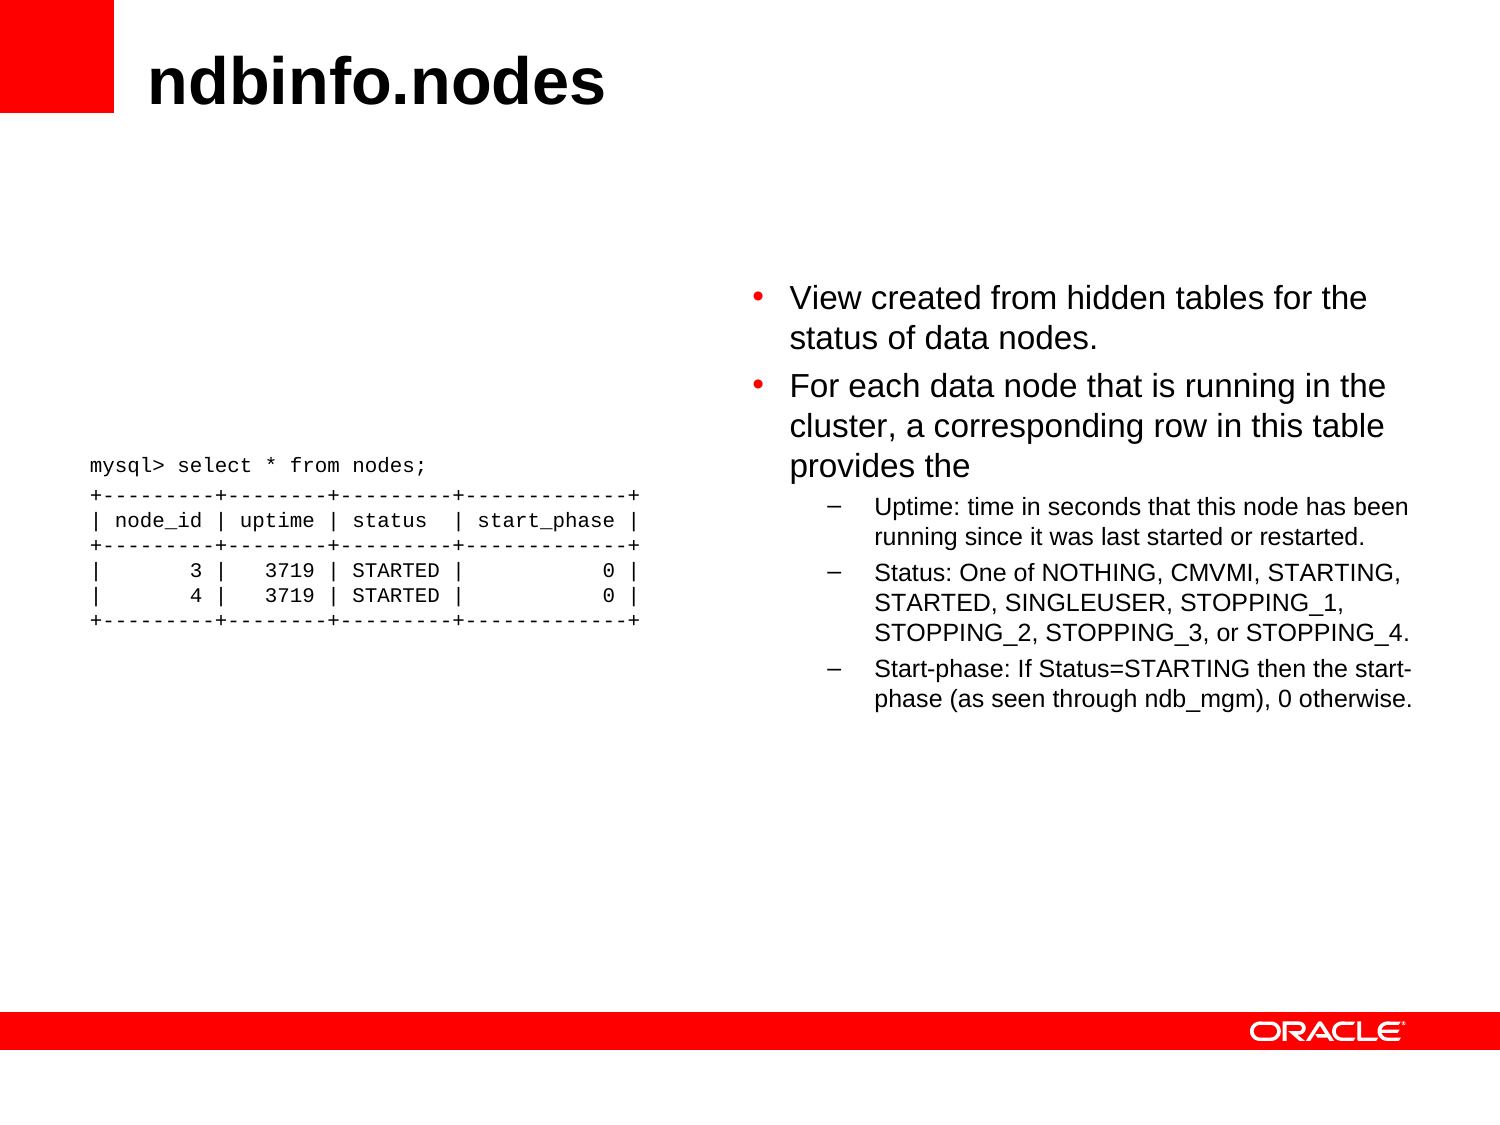

# ndbinfo.nodes
View created from hidden tables for the status of data nodes.
For each data node that is running in the cluster, a corresponding row in this table provides the
Uptime: time in seconds that this node has been running since it was last started or restarted.
Status: One of NOTHING, CMVMI, STARTING, STARTED, SINGLEUSER, STOPPING_1, STOPPING_2, STOPPING_3, or STOPPING_4.
Start-phase: If Status=STARTING then the start-phase (as seen through ndb_mgm), 0 otherwise.
mysql> select * from nodes;
+---------+--------+---------+-------------+
| node_id | uptime | status | start_phase |
+---------+--------+---------+-------------+
| 3 | 3719 | STARTED | 0 |
| 4 | 3719 | STARTED | 0 |
+---------+--------+---------+-------------+